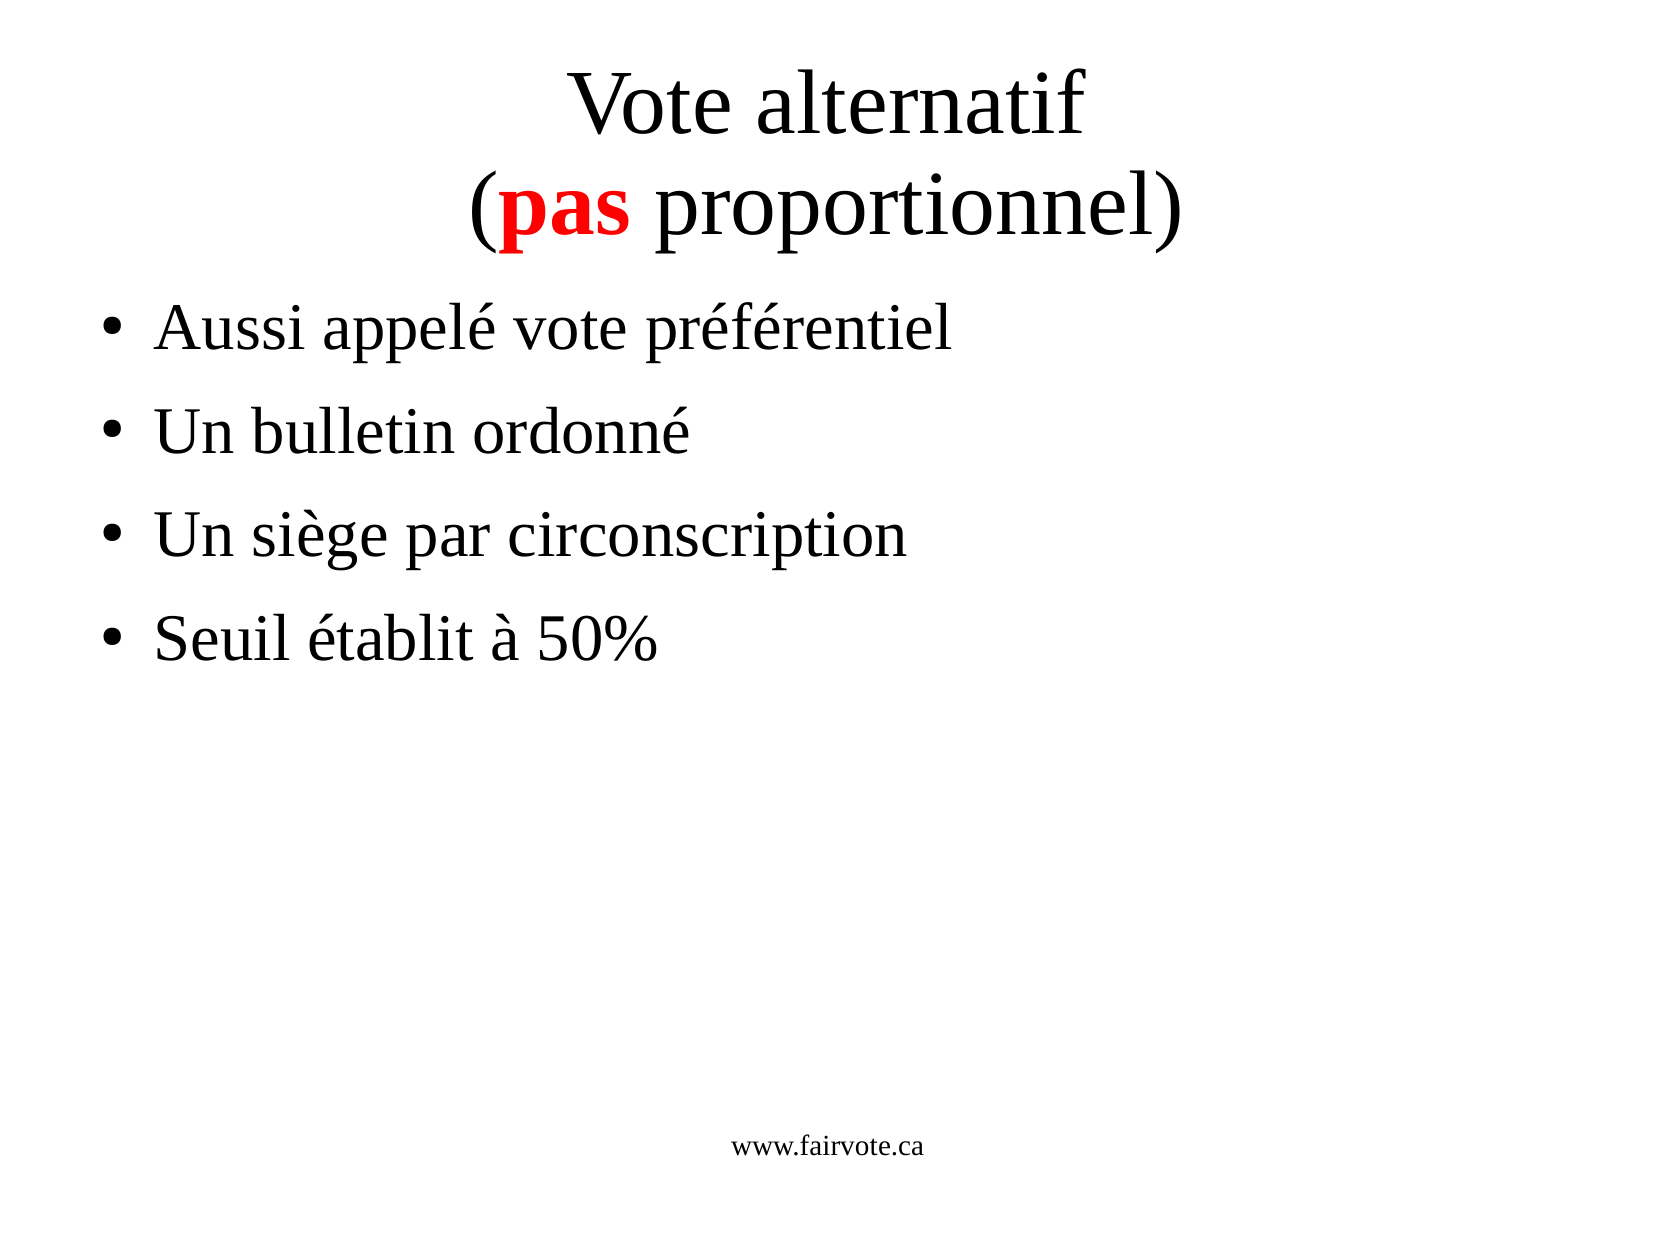

# Vote alternatif (pas proportionnel)
Aussi appelé vote préférentiel
Un bulletin ordonné
Un siège par circonscription
Seuil établit à 50%
www.fairvote.ca